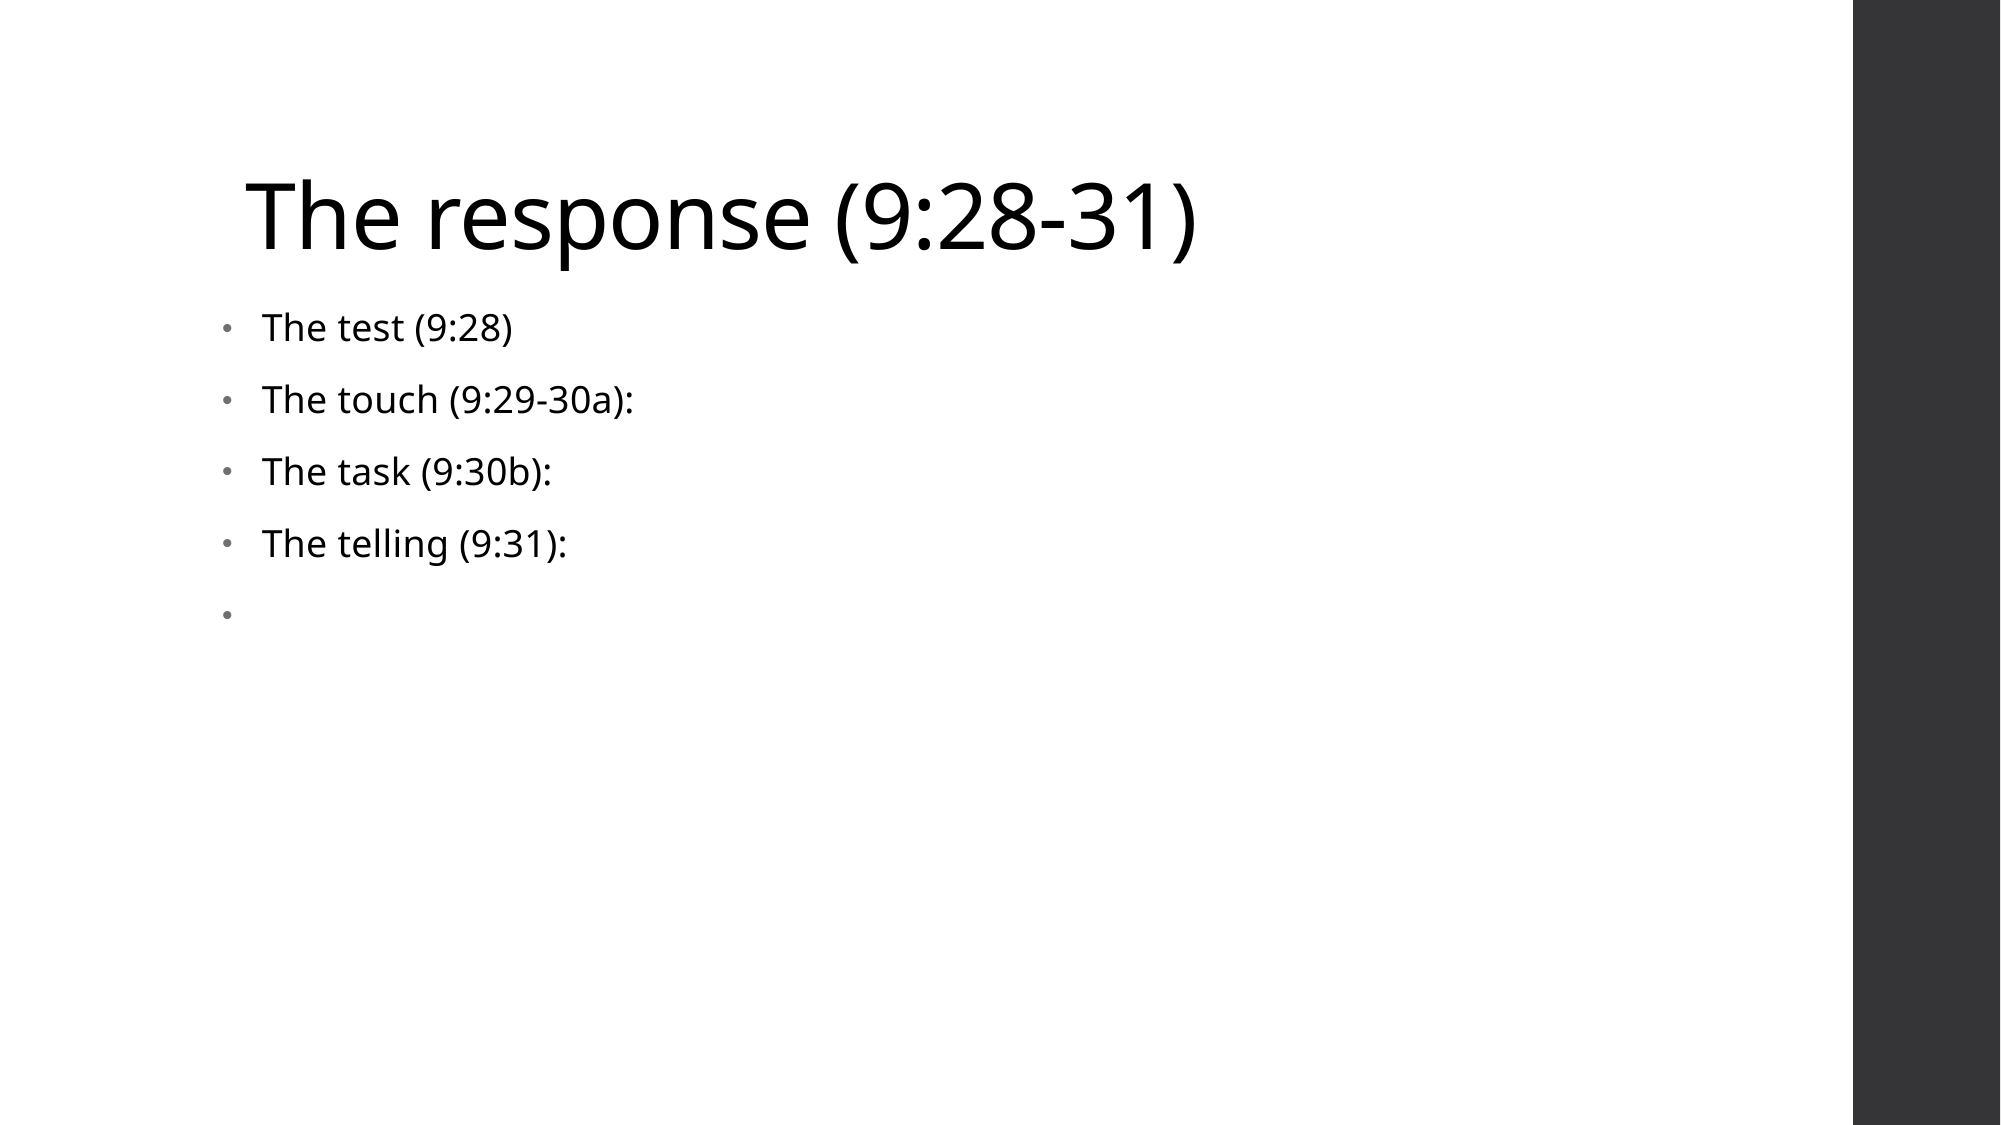

# The response (9:28-31)
 The test (9:28)
 The touch (9:29-30a):
 The task (9:30b):
 The telling (9:31):